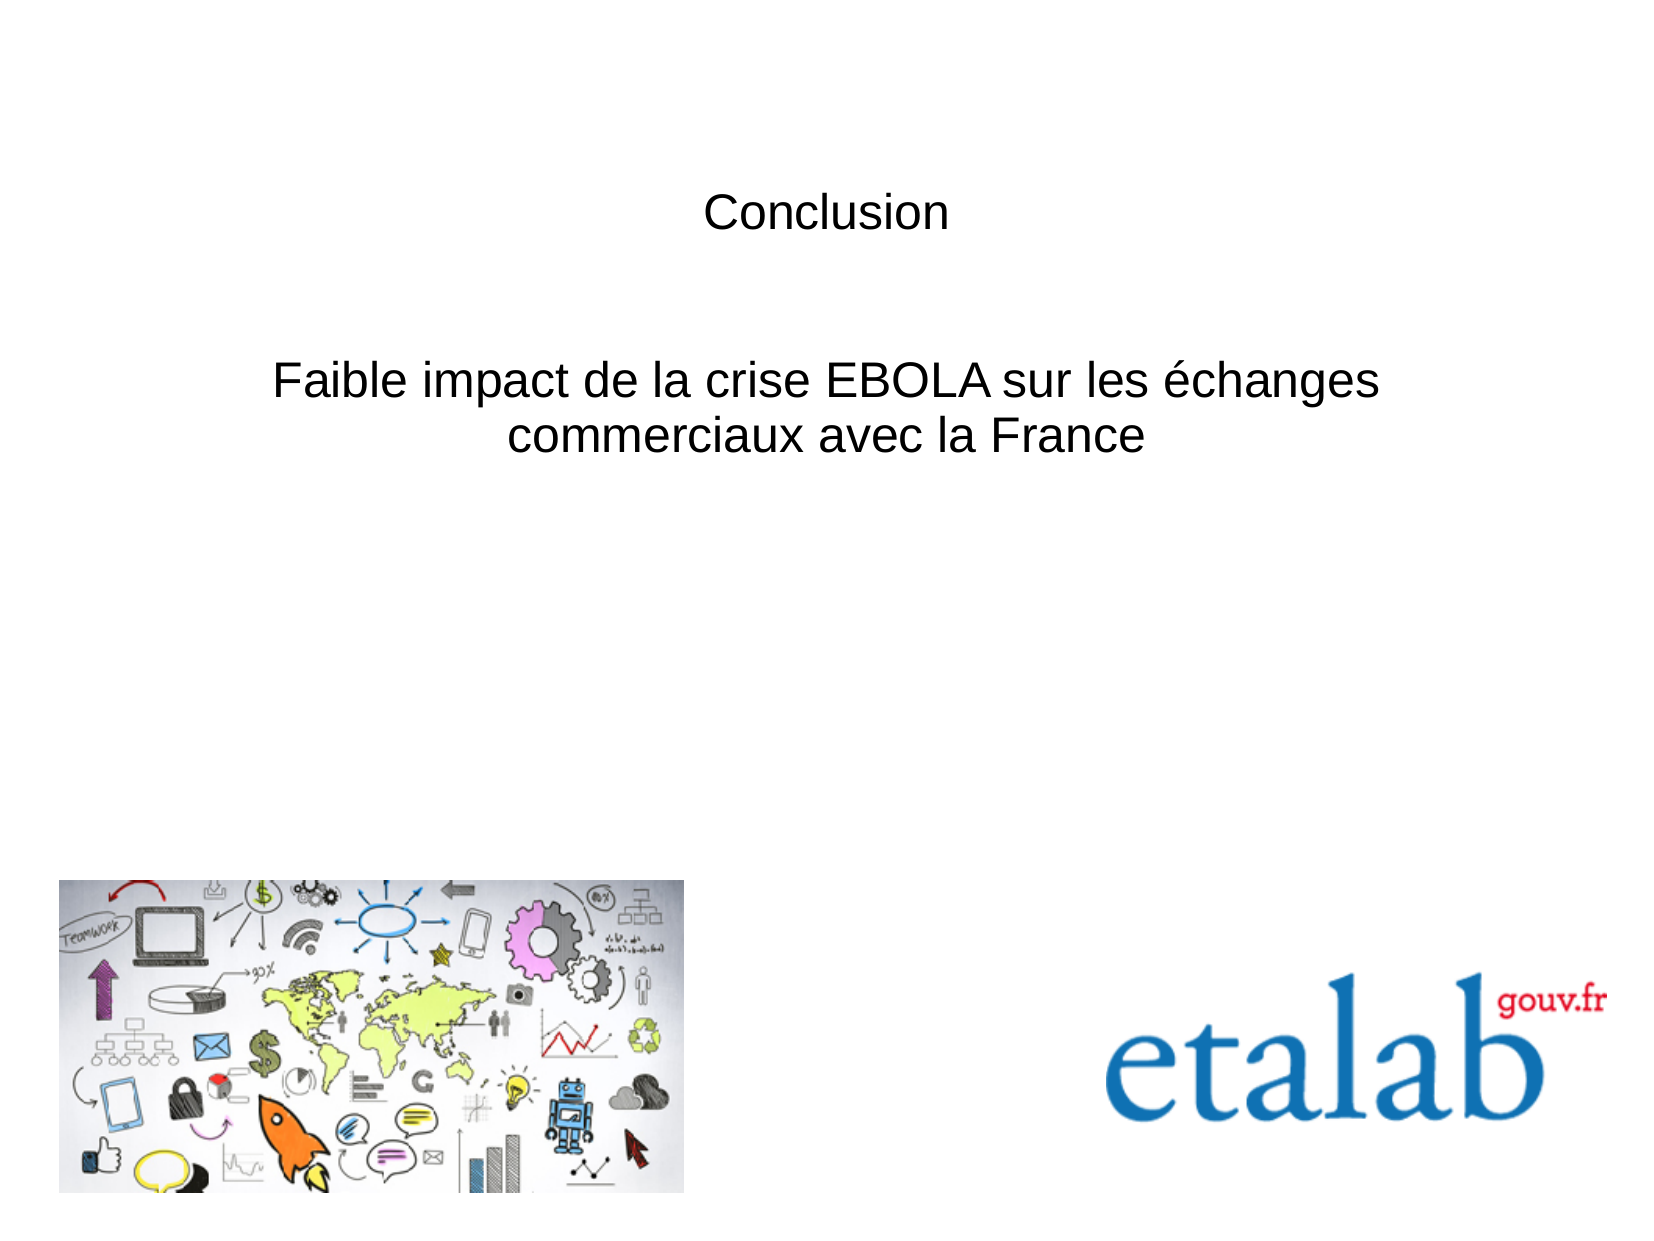

Conclusion
Faible impact de la crise EBOLA sur les échanges commerciaux avec la France